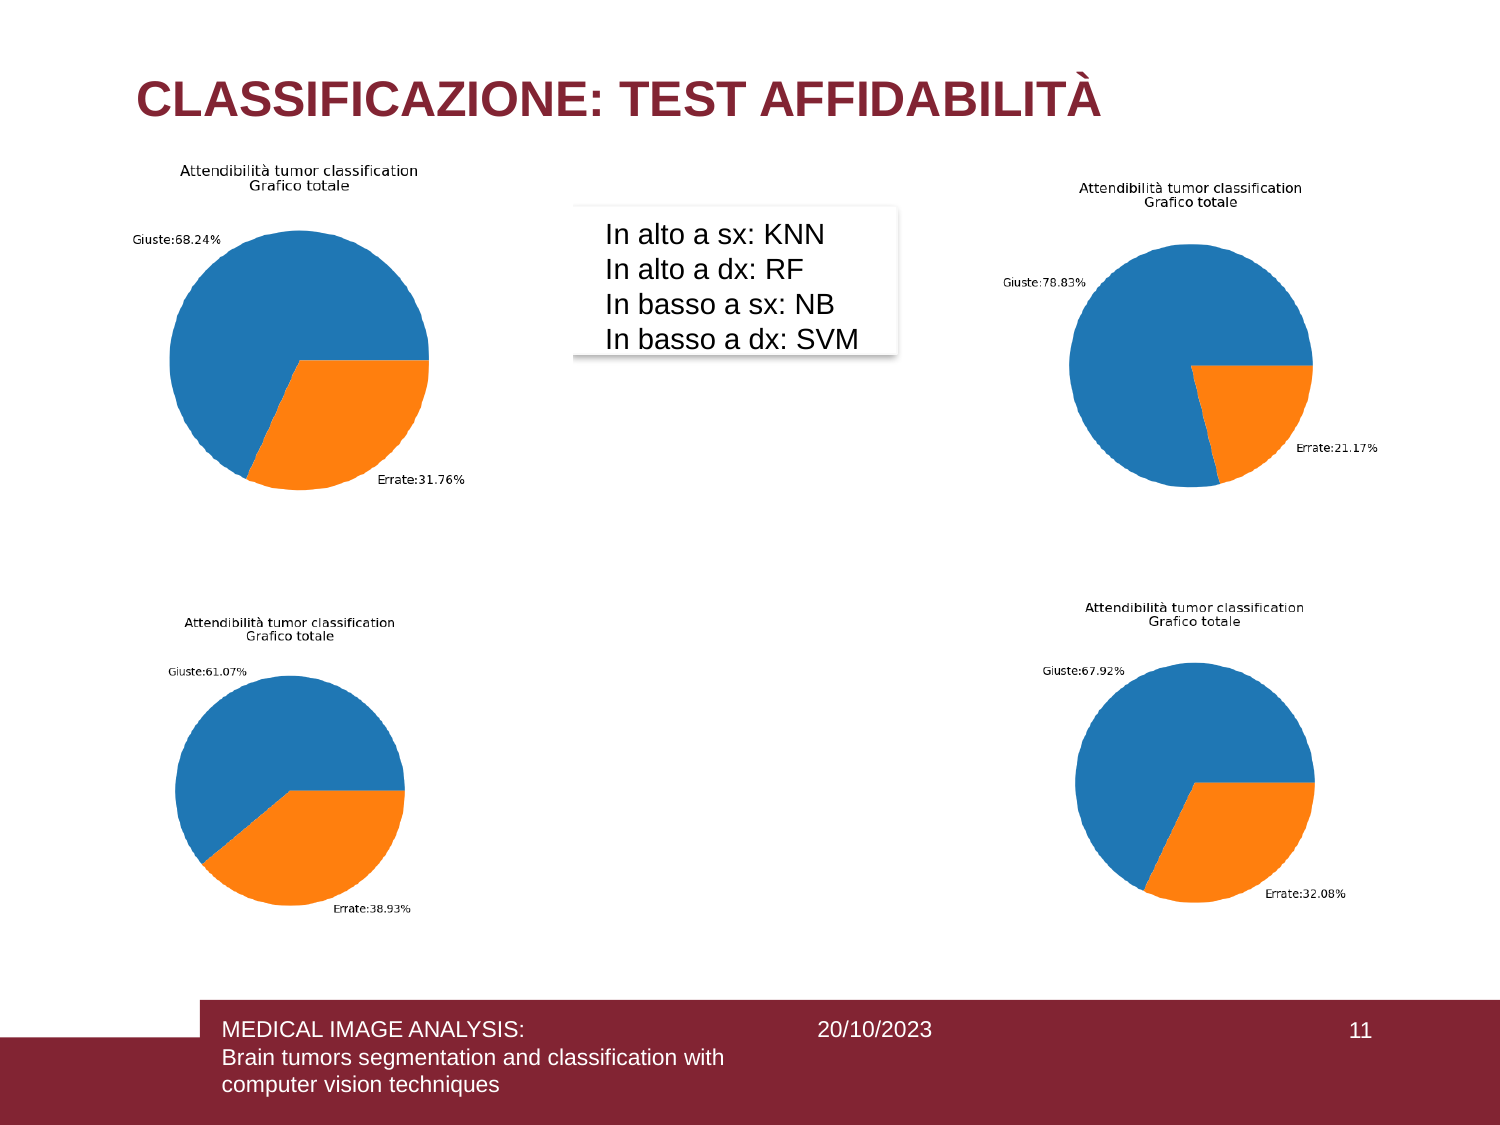

# CLASSIFICAZIONE: TEST AFFIDABILITÀ
In alto a sx: KNN
In alto a dx: RF
In basso a sx: NB
In basso a dx: SVM
MEDICAL IMAGE ANALYSIS:
Brain tumors segmentation and classification with computer vision techniques
20/10/2023